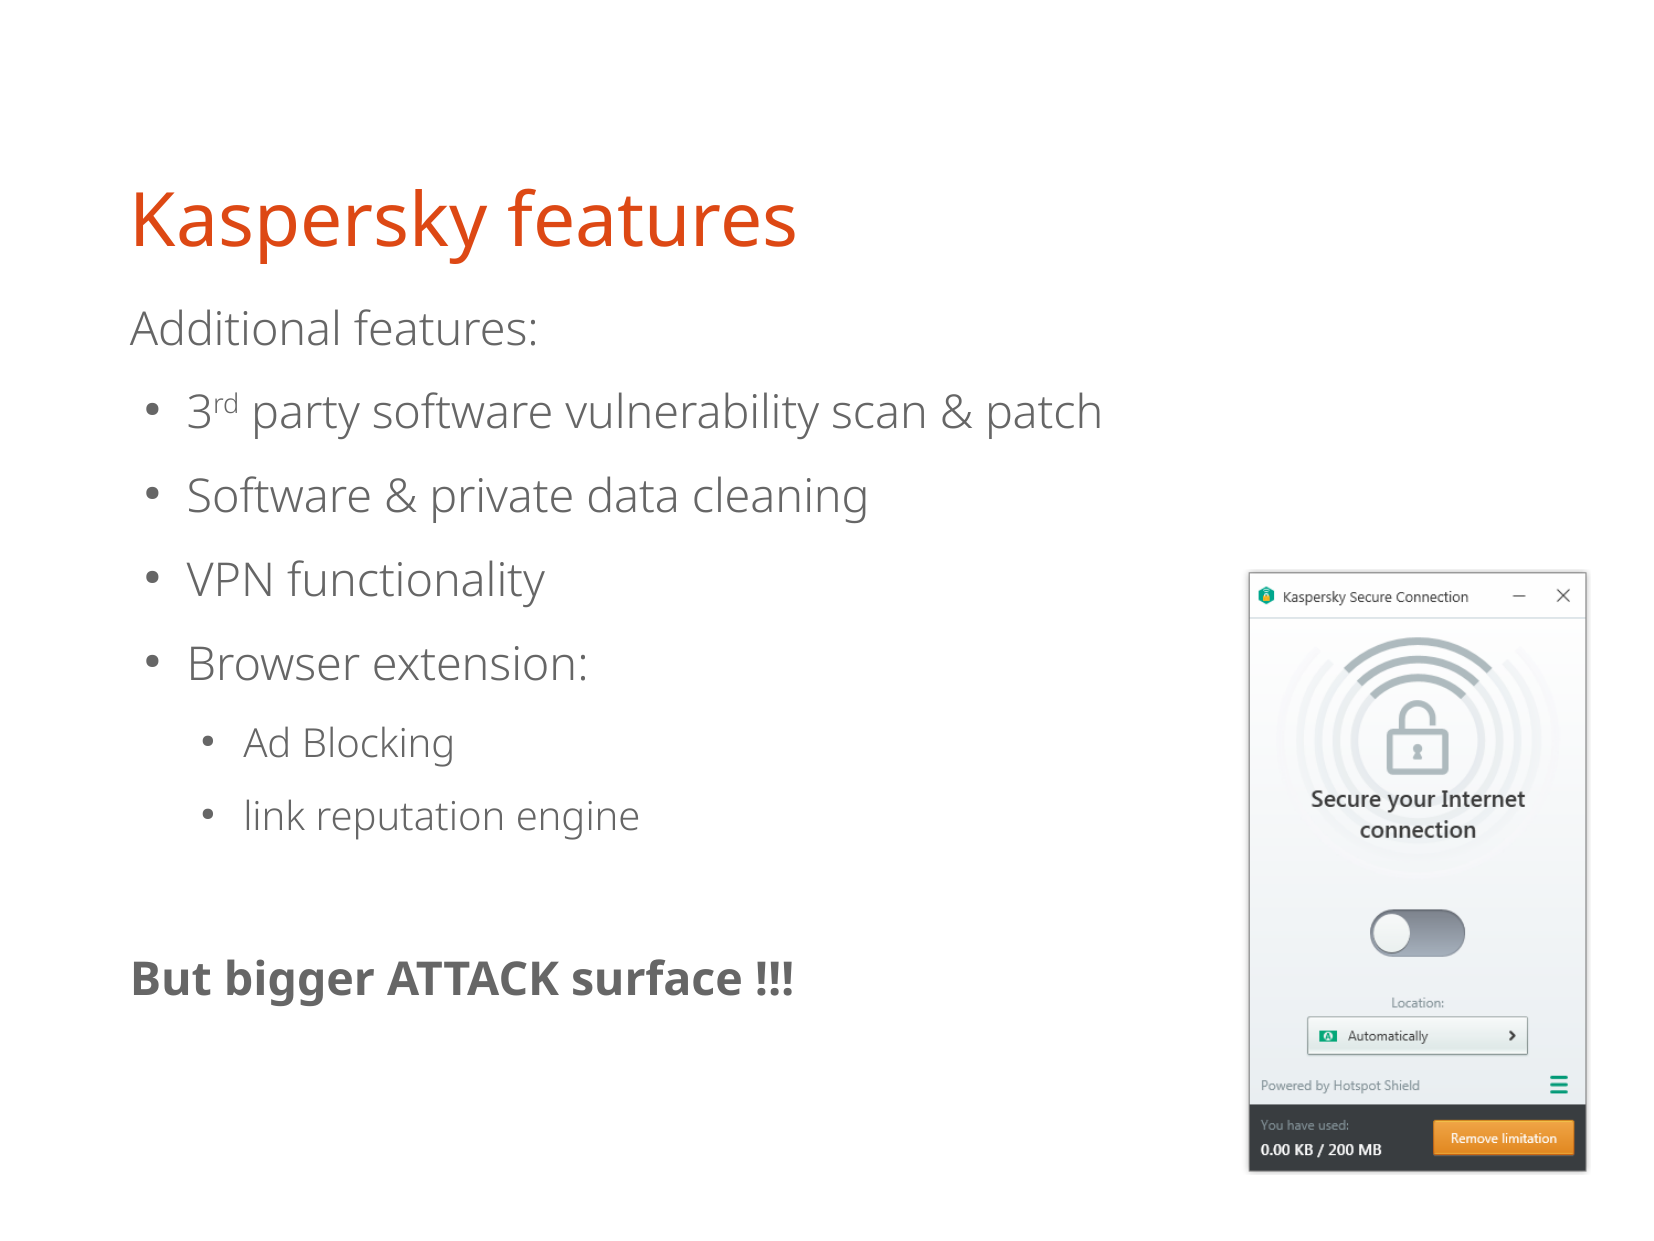

# Kaspersky features
Additional features:
3rd party software vulnerability scan & patch
Software & private data cleaning
VPN functionality
Browser extension:
Ad Blocking
link reputation engine
But bigger ATTACK surface !!!